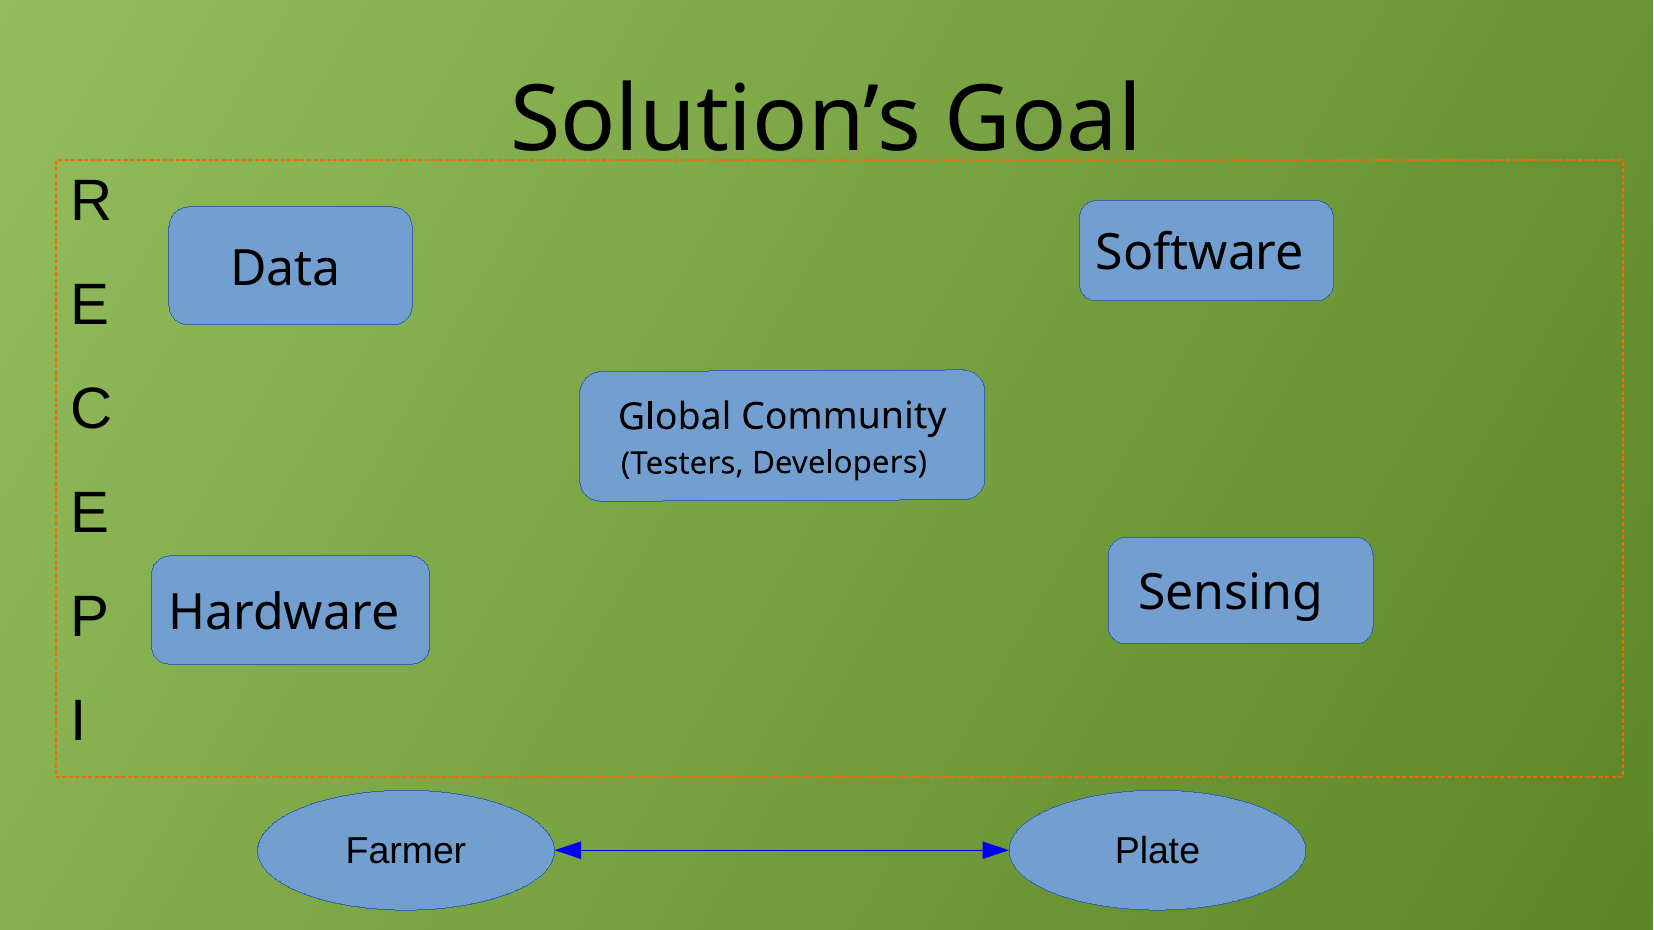

# Solution’s Goal
R
E
C
E
P
I
Software
Data
Global Community
(Testers, Developers)
Sensing
Hardware
Plate
Farmer